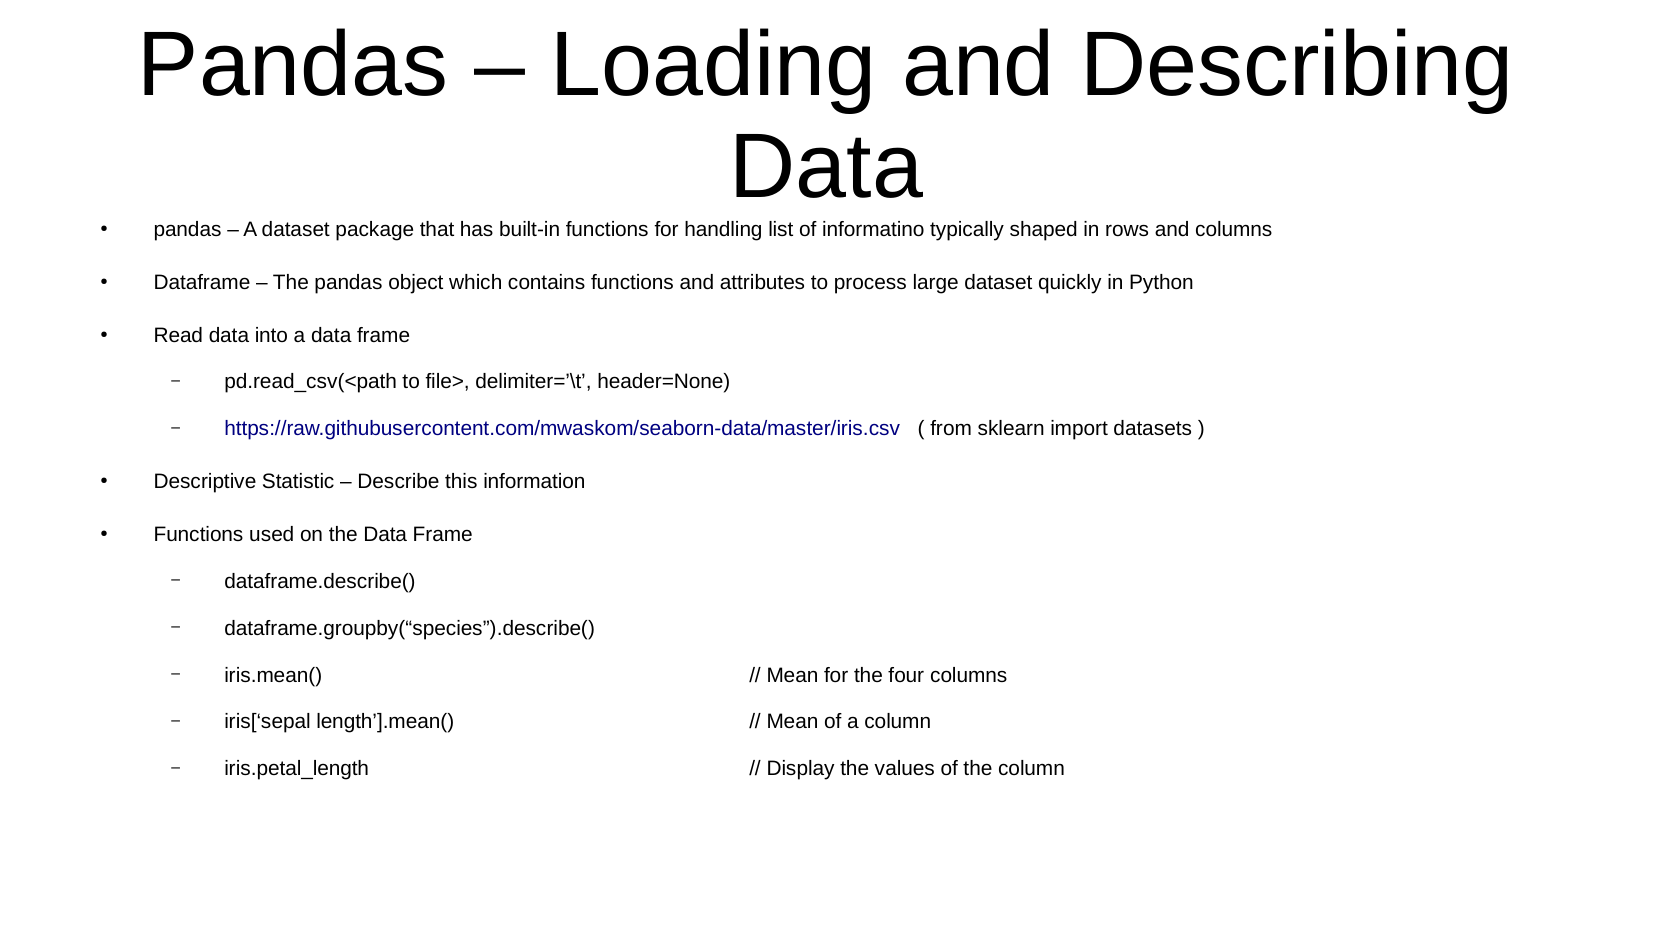

# Pandas – Loading and Describing Data
pandas – A dataset package that has built-in functions for handling list of informatino typically shaped in rows and columns
Dataframe – The pandas object which contains functions and attributes to process large dataset quickly in Python
Read data into a data frame
pd.read_csv(<path to file>, delimiter=’\t’, header=None)
https://raw.githubusercontent.com/mwaskom/seaborn-data/master/iris.csv ( from sklearn import datasets )
Descriptive Statistic – Describe this information
Functions used on the Data Frame
dataframe.describe()
dataframe.groupby(“species”).describe()
iris.mean() 						// Mean for the four columns
iris[‘sepal length’].mean()				// Mean of a column
iris.petal_length						// Display the values of the column